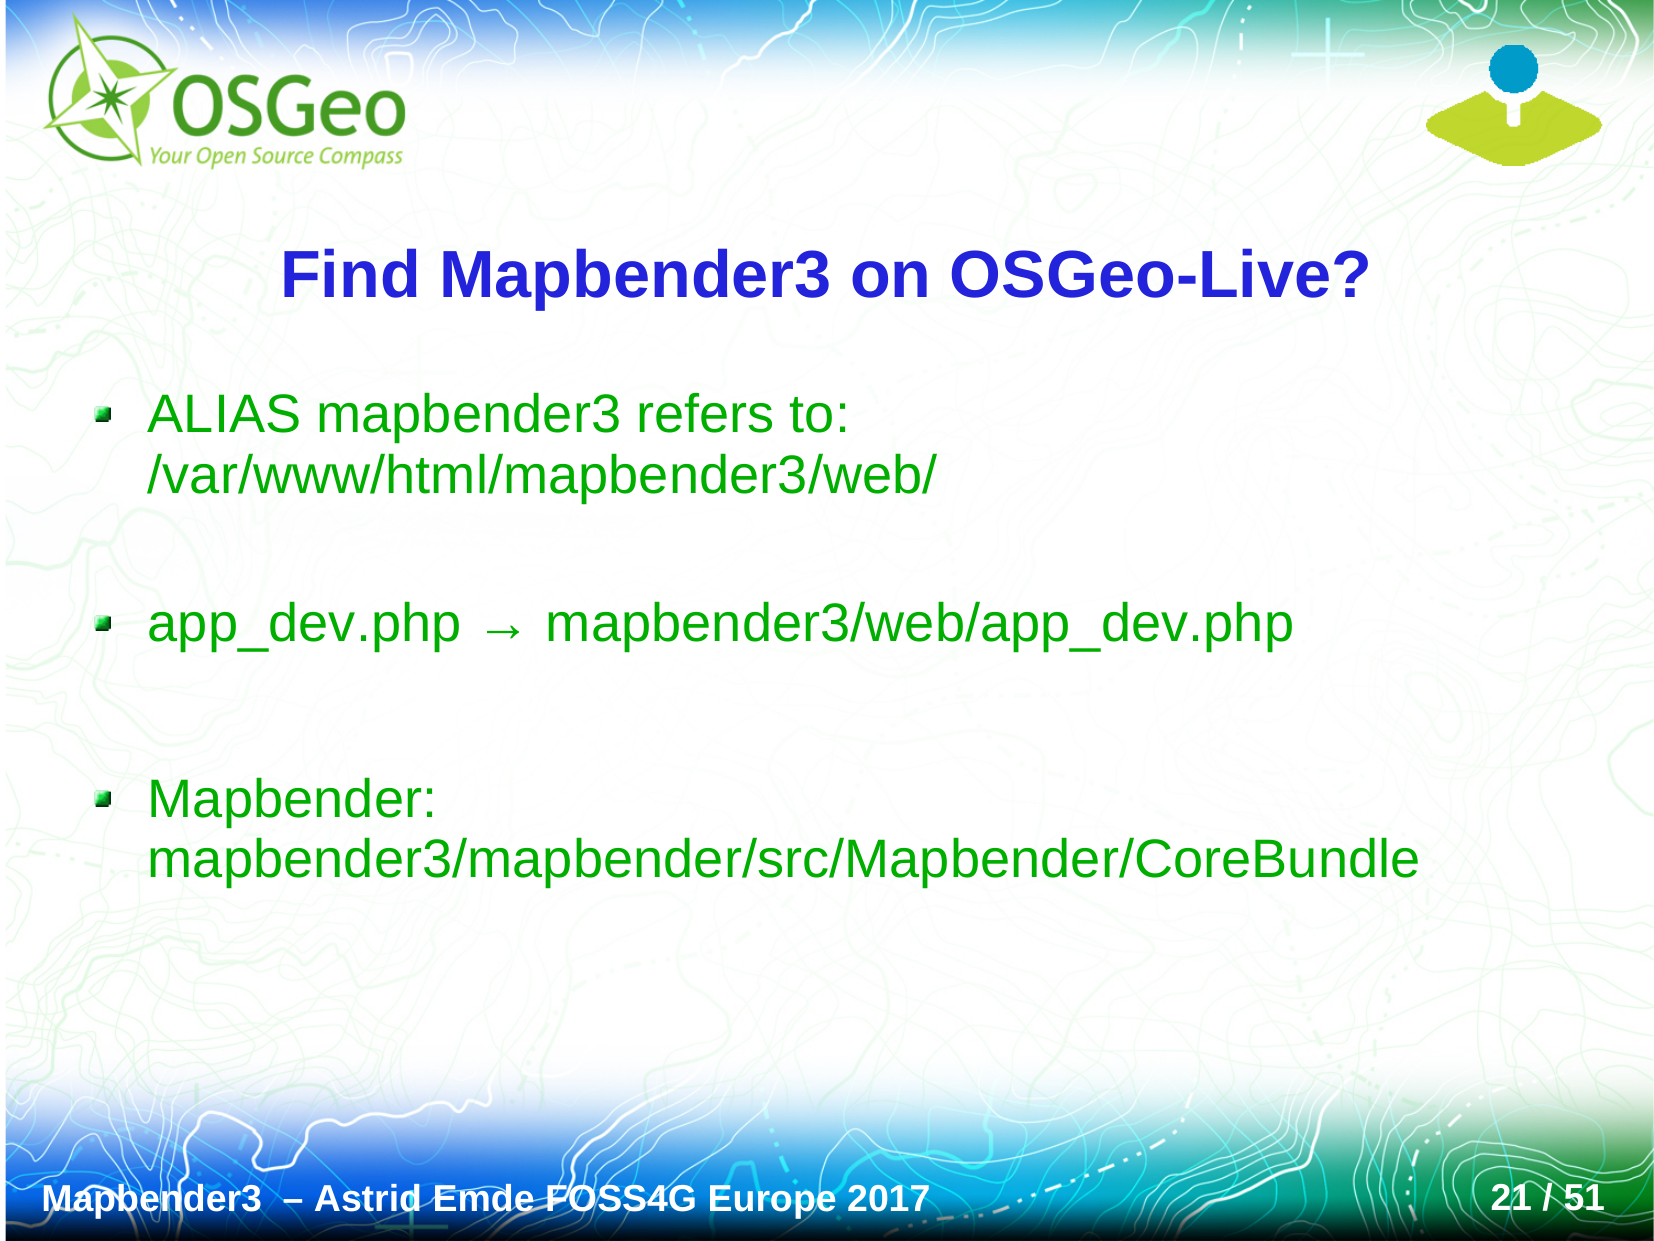

# Find Mapbender3 on OSGeo-Live?
ALIAS mapbender3 refers to:
/var/www/html/mapbender3/web/
app_dev.php → mapbender3/web/app_dev.php
Mapbender:
mapbender3/mapbender/src/Mapbender/CoreBundle